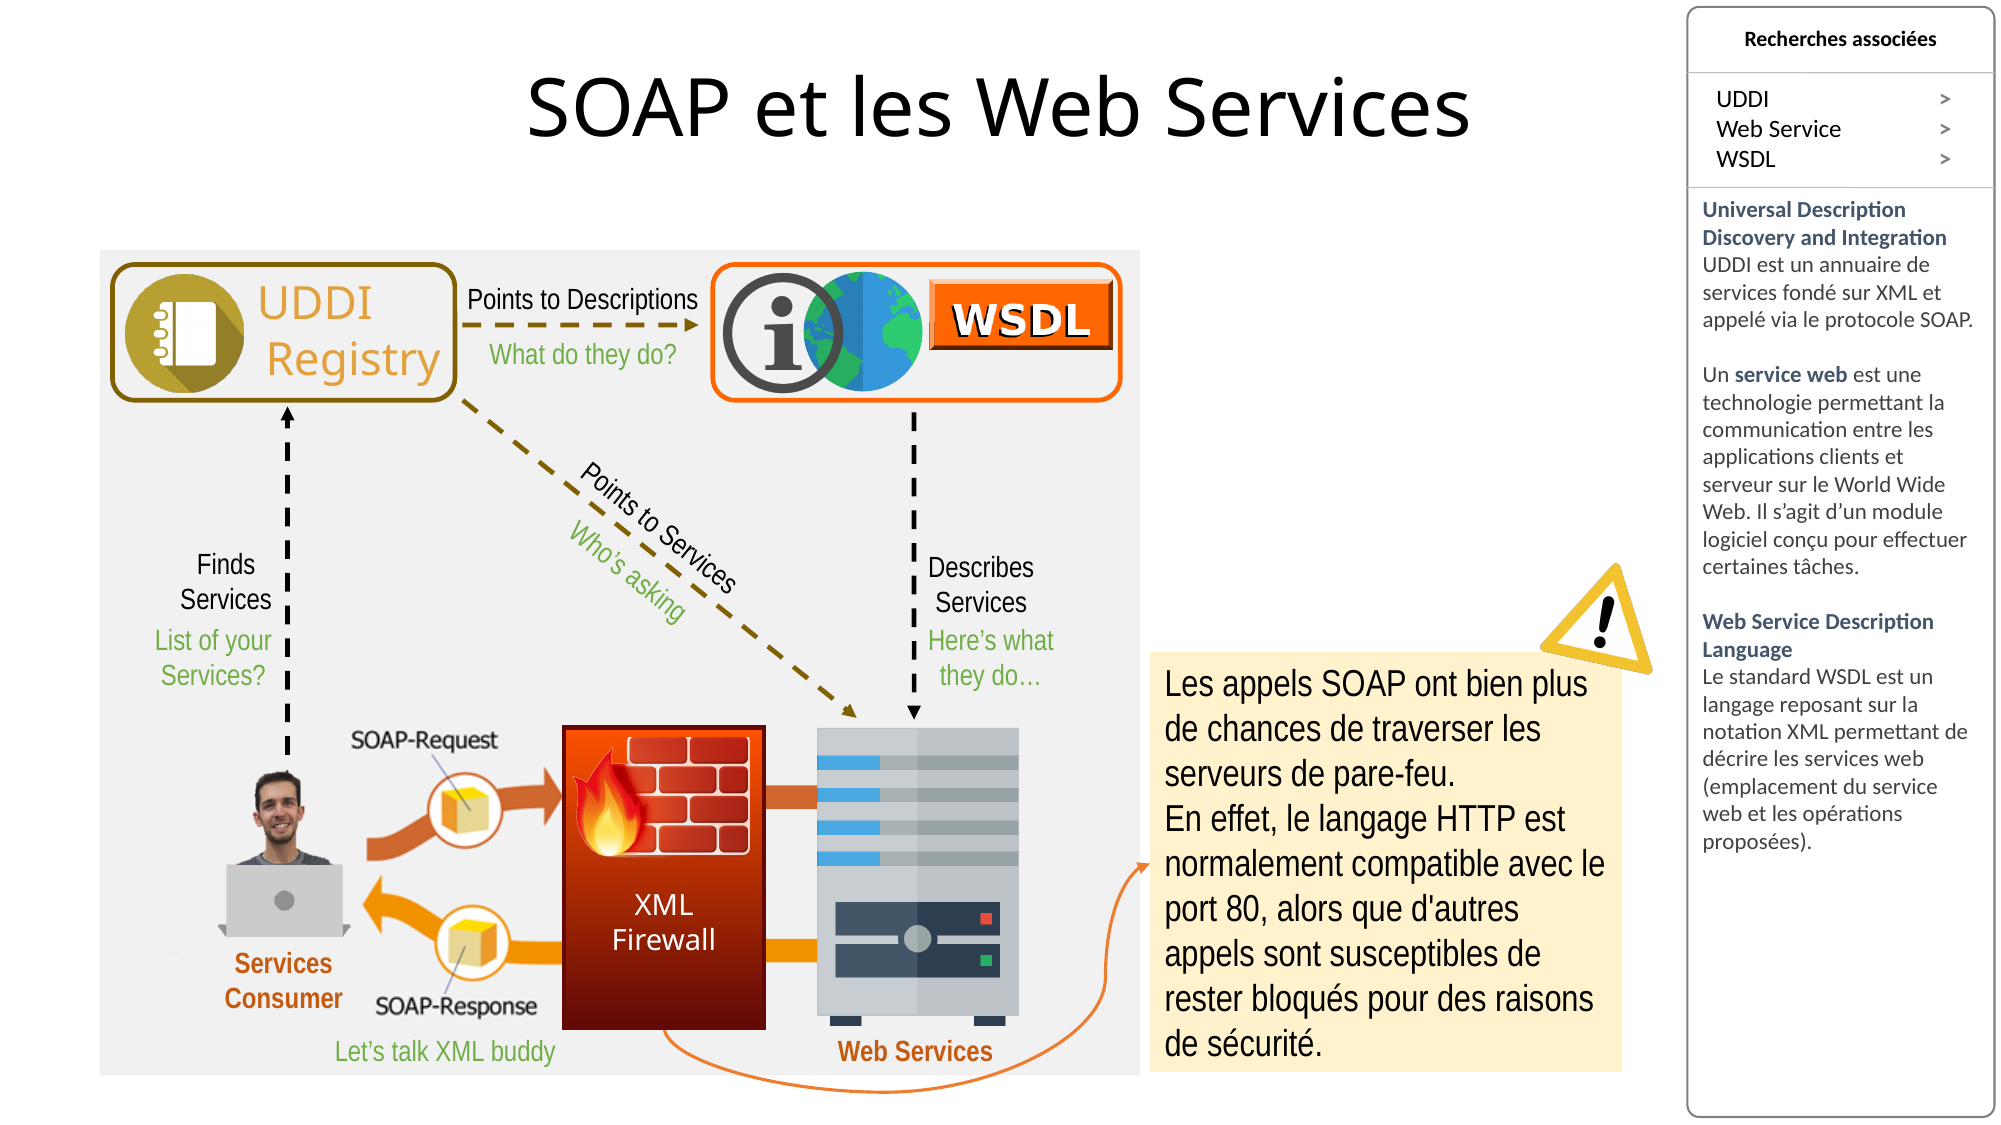

Recherches associées
SOAP et les Web Services
UDDI	>
Web Service	>
WSDL	>
Universal Description Discovery and Integration
UDDI est un annuaire de services fondé sur XML et appelé via le protocole SOAP.
Un service web est une technologie permettant la communication entre les applications clients et serveur sur le World Wide Web. Il s’agit d’un module logiciel conçu pour effectuer certaines tâches.
Web Service Description Language
Le standard WSDL est un langage reposant sur la notation XML permettant de décrire les services web (emplacement du service web et les opérations proposées).
Points to Descriptions
What do they do?
UDDI
Registry
Finds
Services
List of your
Services?
Points to Services
Describes
Services
Who’s asking
Here’s what
they do…
Les appels SOAP ont bien plus de chances de traverser les serveurs de pare-feu.
En effet, le langage HTTP est normalement compatible avec le port 80, alors que d'autres appels sont susceptibles de rester bloqués pour des raisons de sécurité.
Services
Consumer
XML
Firewall
Let’s talk XML buddy
Web Services